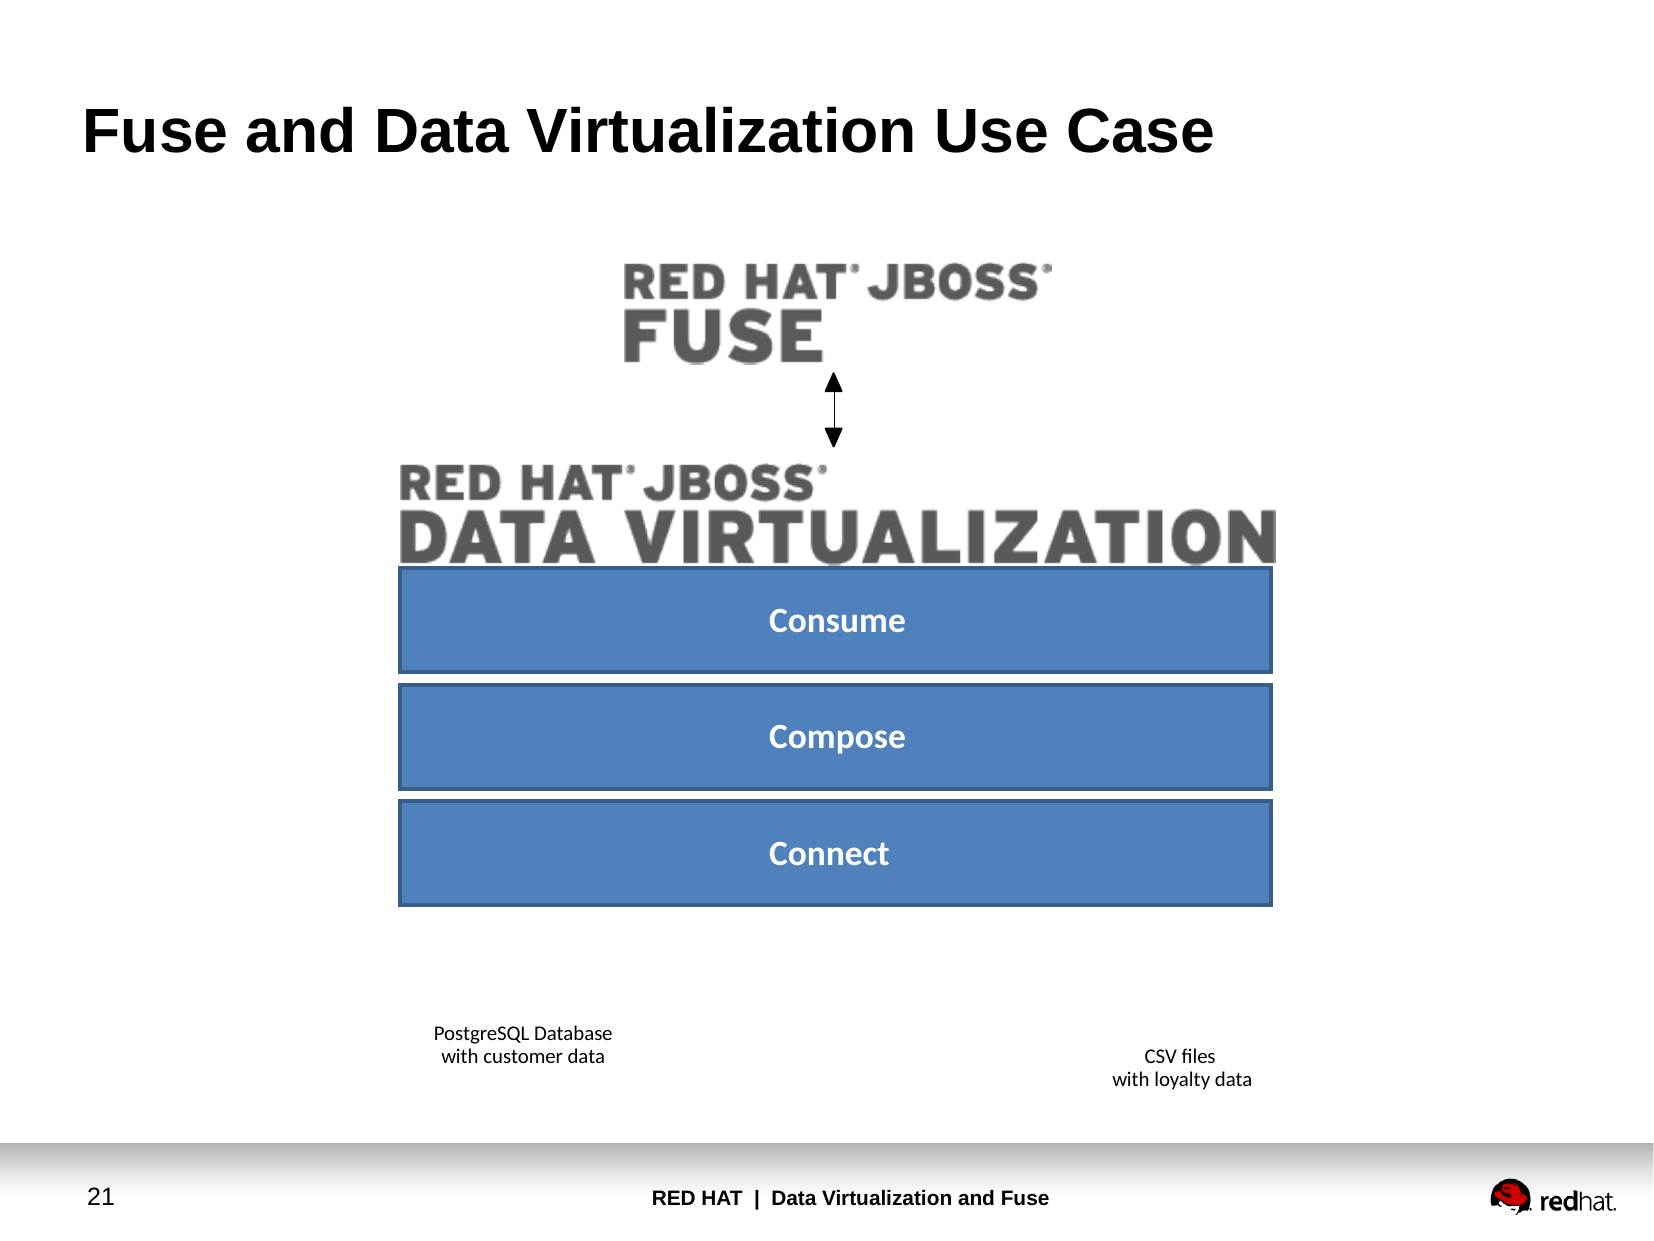

# Fuse and Data Virtualization Use Case
Consume
Compose
Connect
PostgreSQL Database
with customer data
CSV files
with loyalty data